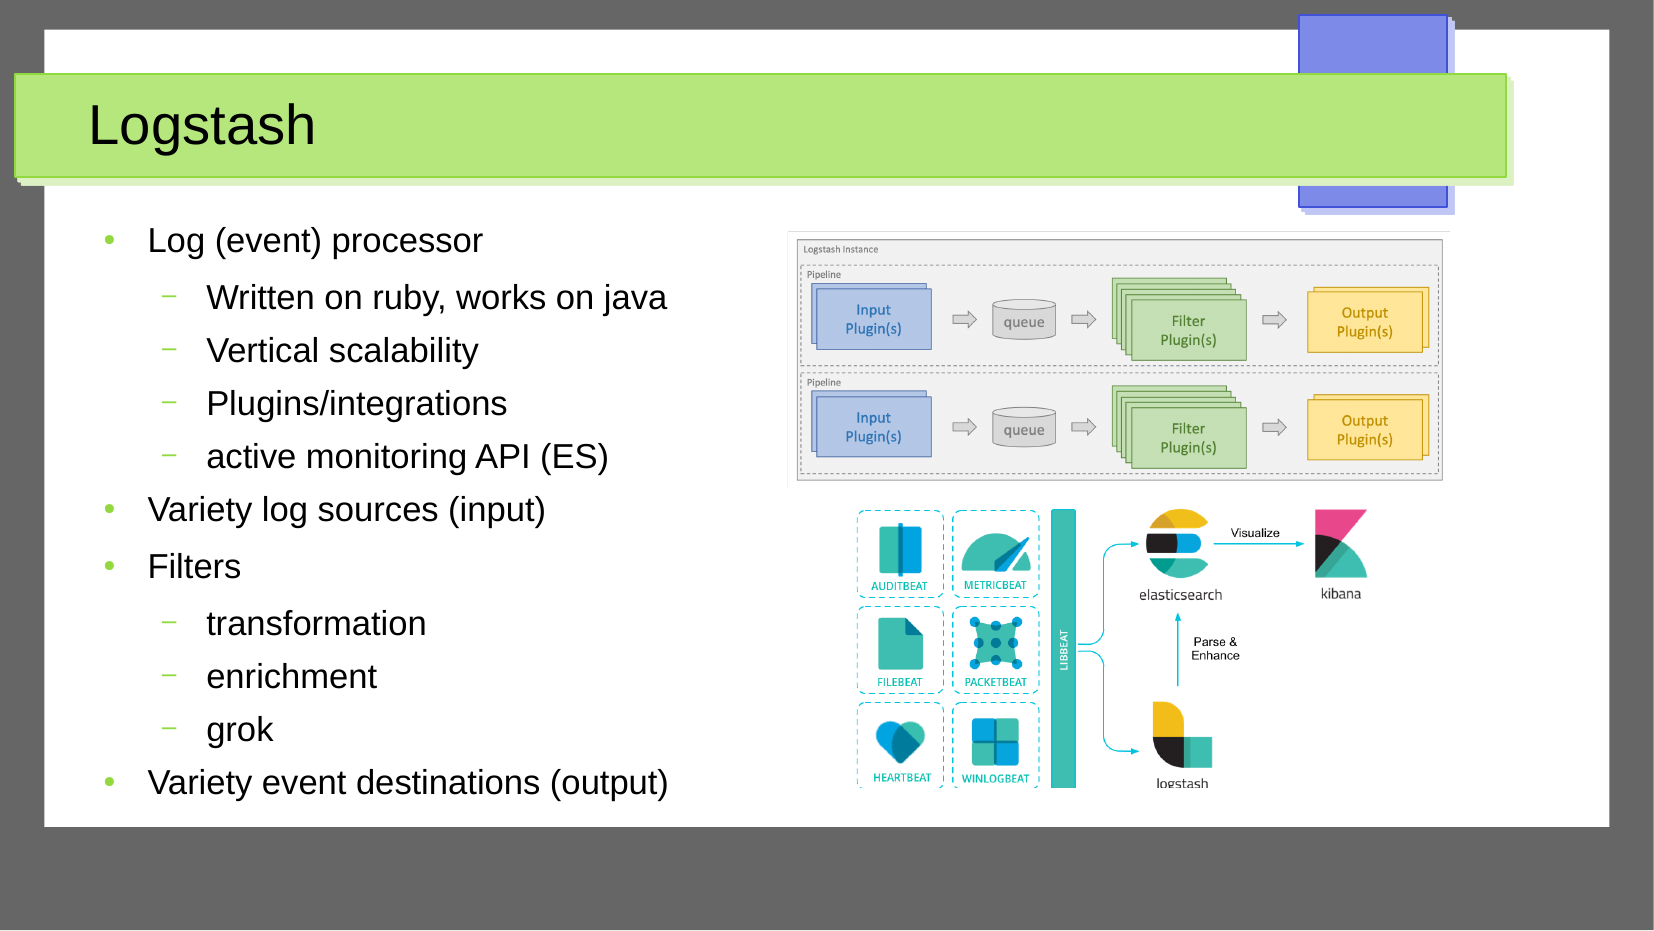

# Logstash
Log (event) processor
Written on ruby, works on java
Vertical scalability
Plugins/integrations
active monitoring API (ES)
Variety log sources (input)
Filters
transformation
enrichment
grok
Variety event destinations (output)